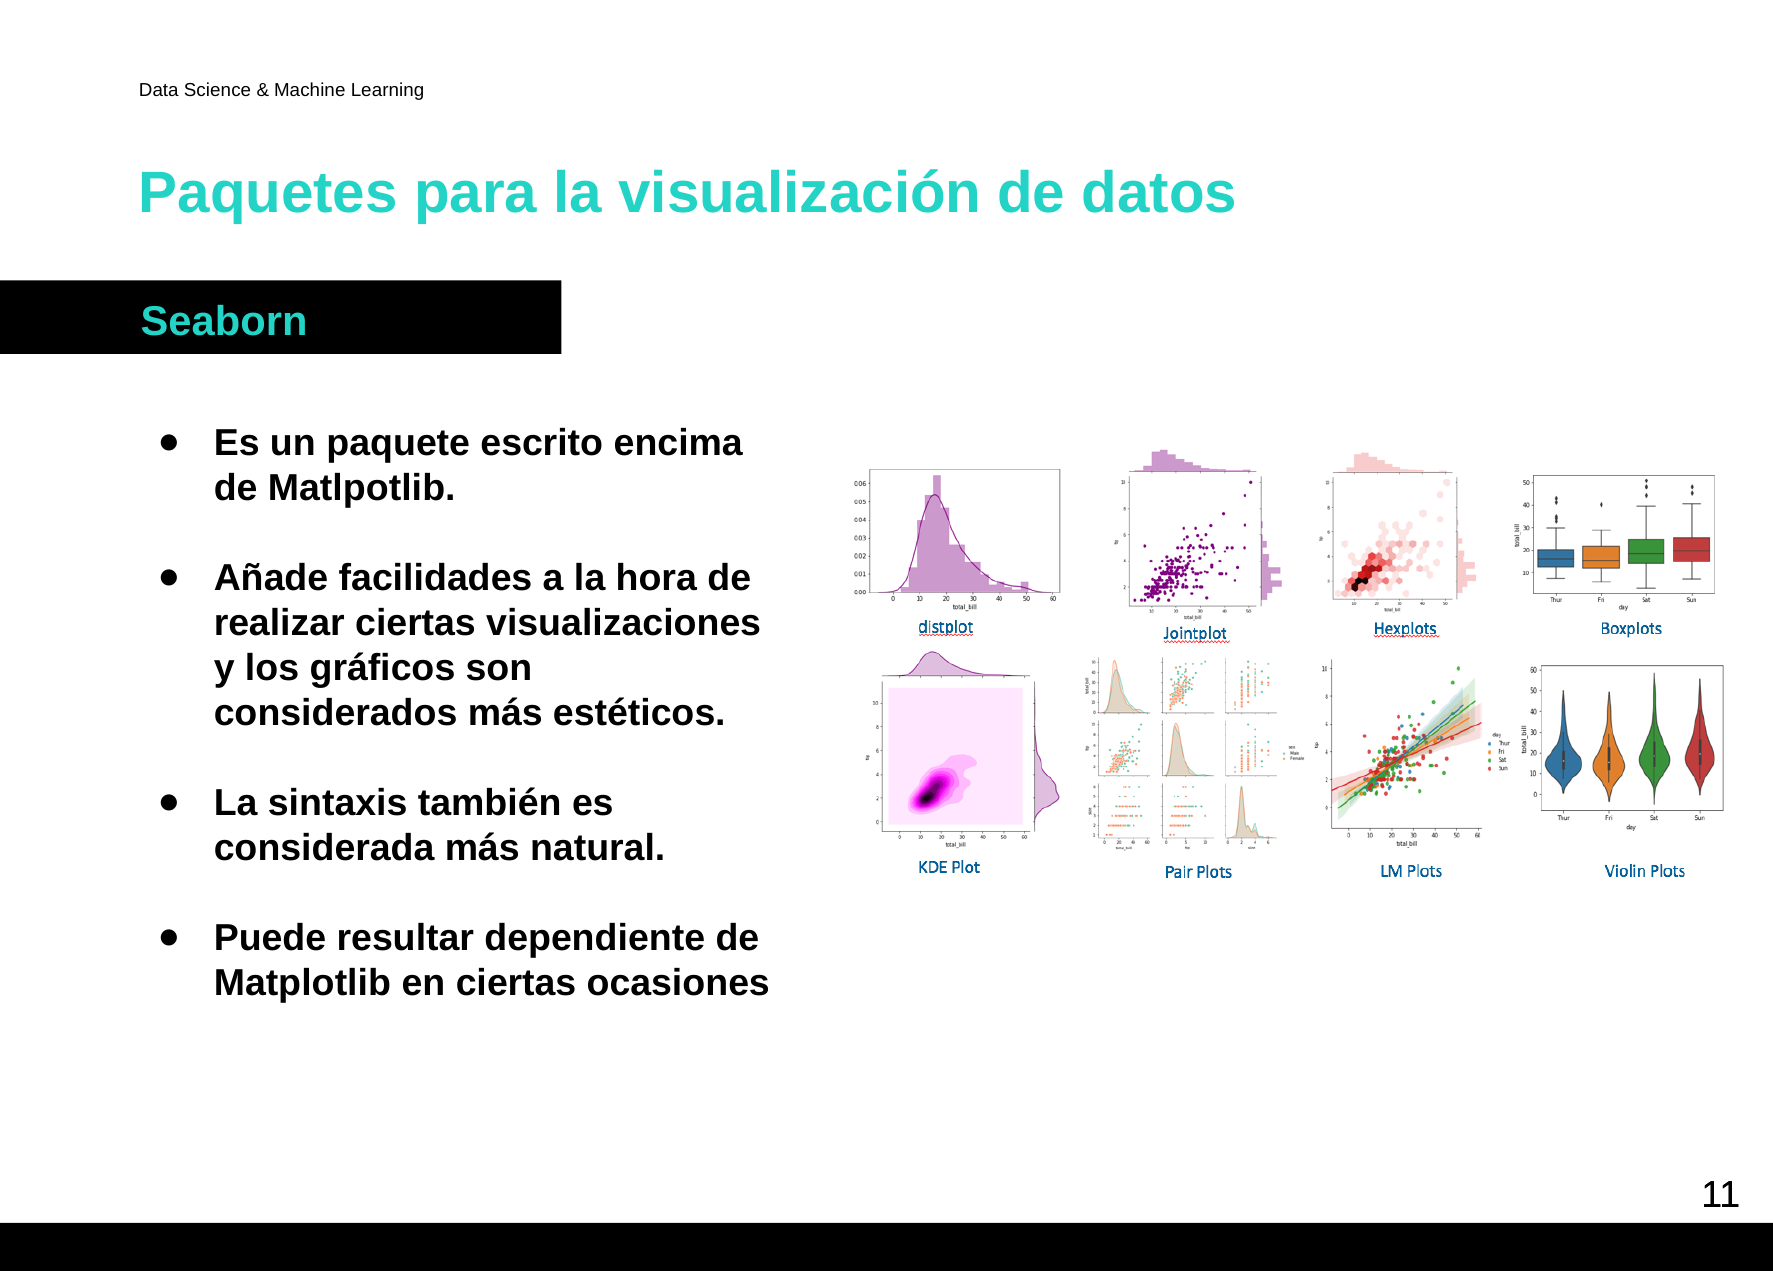

Data Science & Machine Learning
Paquetes para la visualización de datos
Seaborn
# Es un paquete escrito encima de Matlpotlib.
Añade facilidades a la hora de realizar ciertas visualizaciones y los gráficos son considerados más estéticos.
La sintaxis también es considerada más natural.
Puede resultar dependiente de Matplotlib en ciertas ocasiones